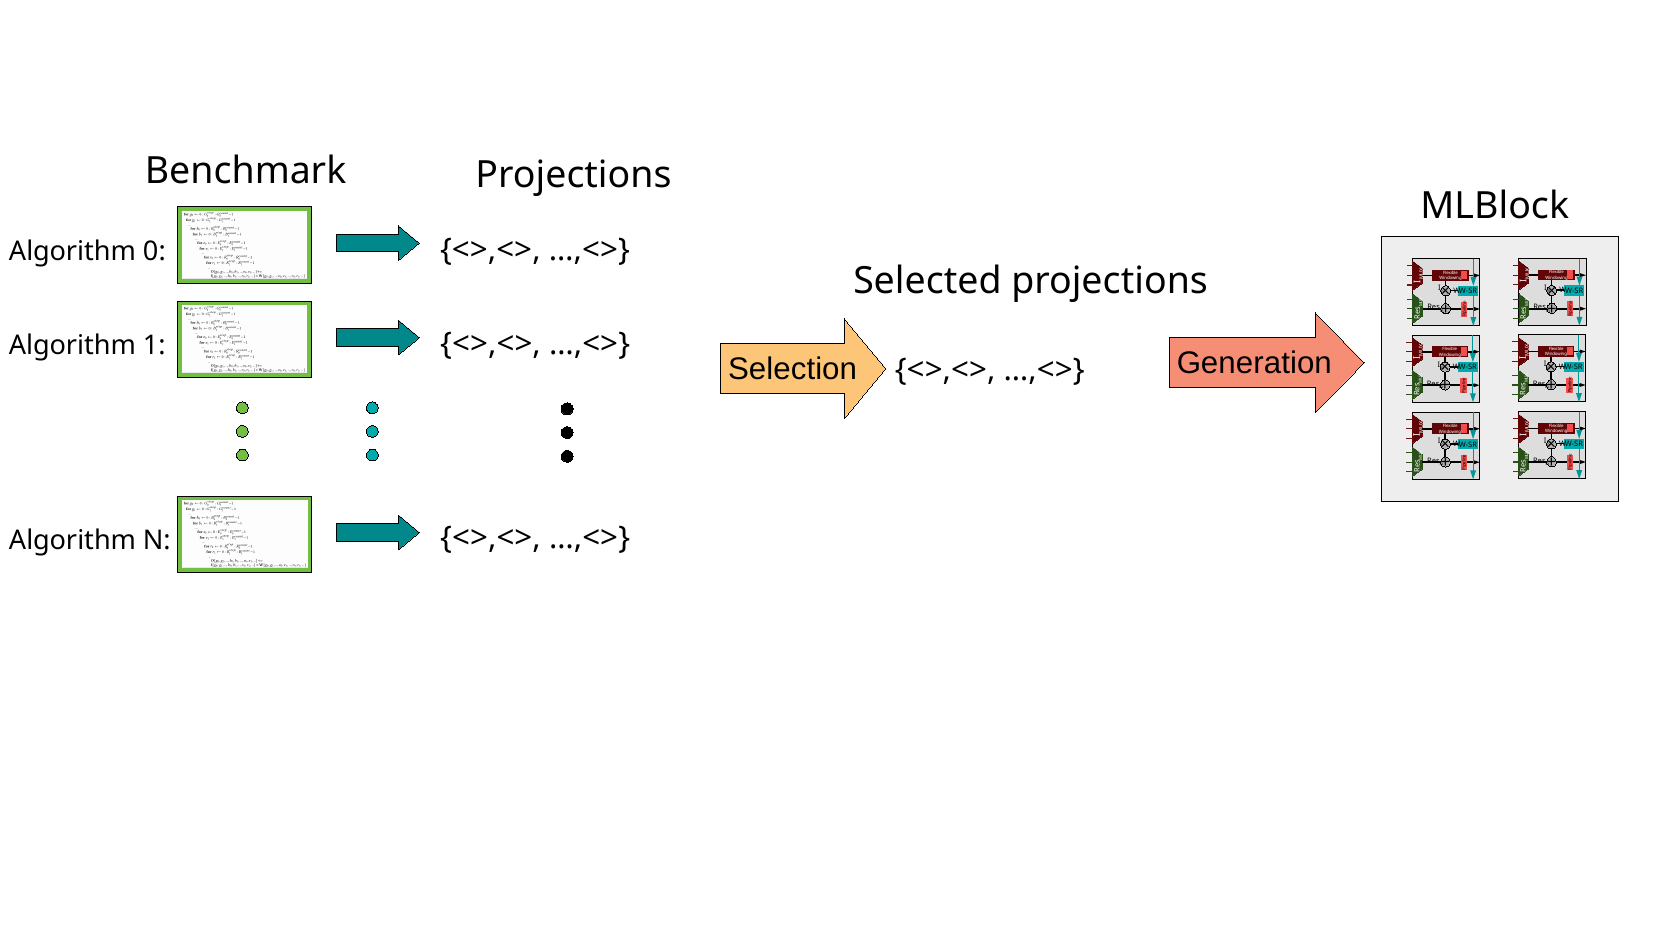

Benchmark
Projections
MLBlock
{<>,<>, …,<>}
Algorithm 0:
Selected projections
Flexible
Windowing
IMUX
Iin
W
×
W-SR
Resin
+
ResMUX
Pipeline
Flexible
Windowing
IMUX
Iin
W
×
W-SR
Resin
+
ResMUX
Pipeline
Generation
{<>,<>, …,<>}
Algorithm 1:
Selection
Flexible
Windowing
IMUX
Iin
W
×
W-SR
Resin
+
ResMUX
Pipeline
Flexible
Windowing
IMUX
Iin
W
×
W-SR
Resin
+
ResMUX
Pipeline
{<>,<>, …,<>}
Flexible
Windowing
IMUX
Iin
W
×
W-SR
Resin
+
ResMUX
Pipeline
Flexible
Windowing
IMUX
Iin
W
×
W-SR
Resin
+
ResMUX
Pipeline
{<>,<>, …,<>}
Algorithm N: